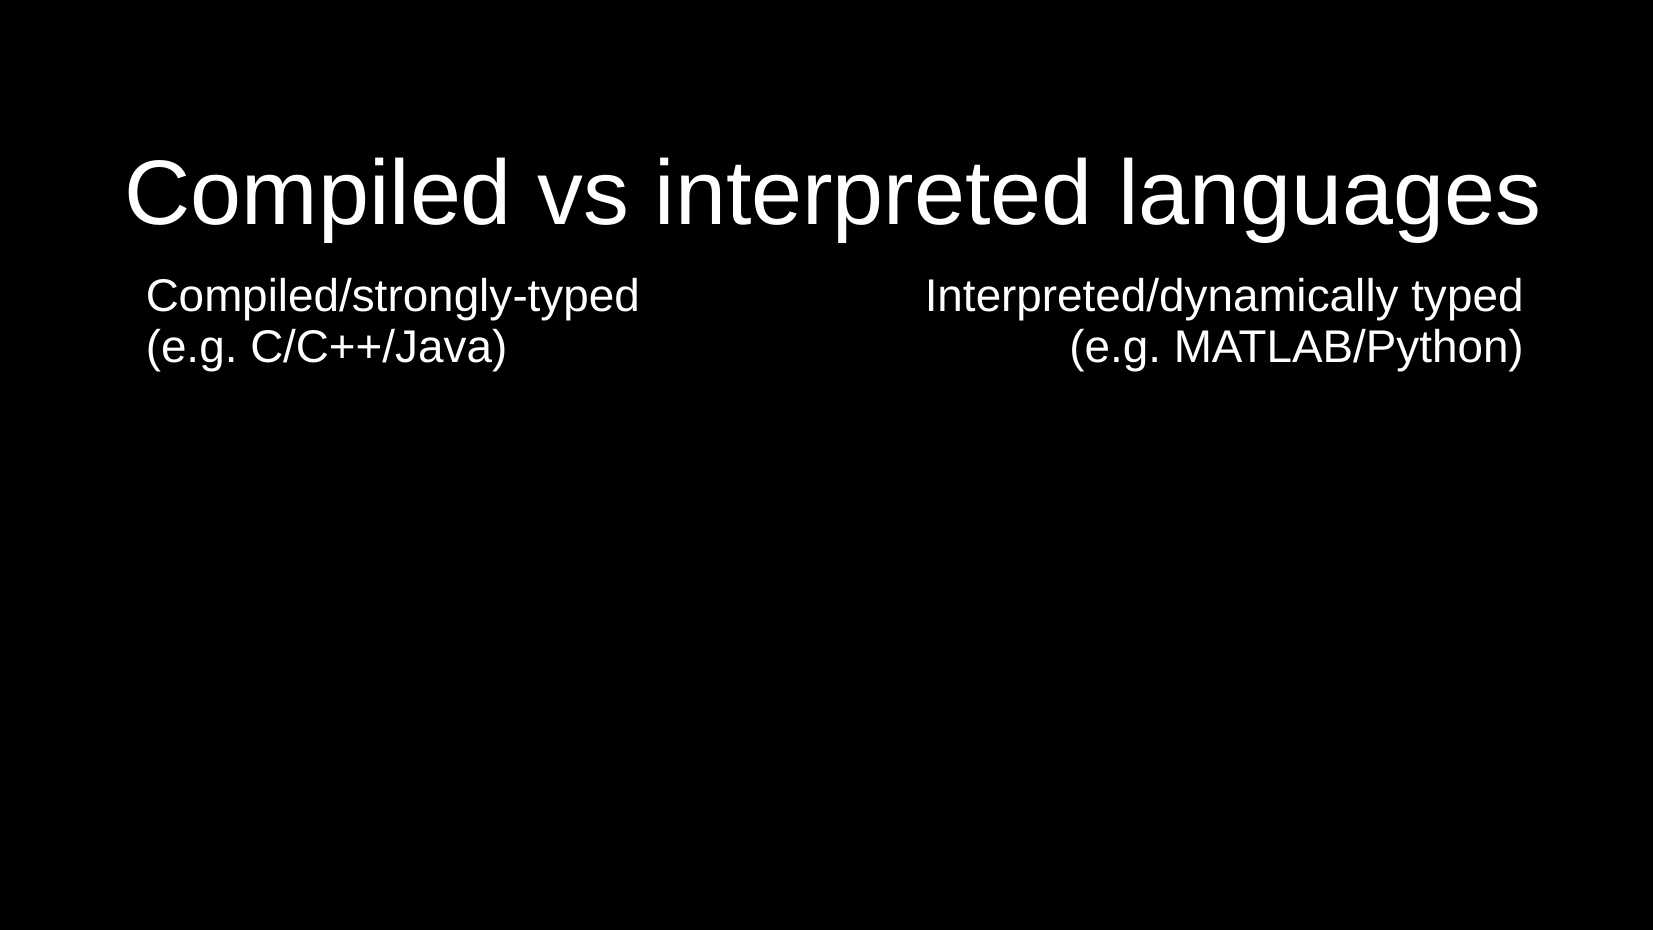

# Compiled vs interpreted languages
Compiled/strongly-typed
(e.g. C/C++/Java)
Interpreted/dynamically typed
(e.g. MATLAB/Python)